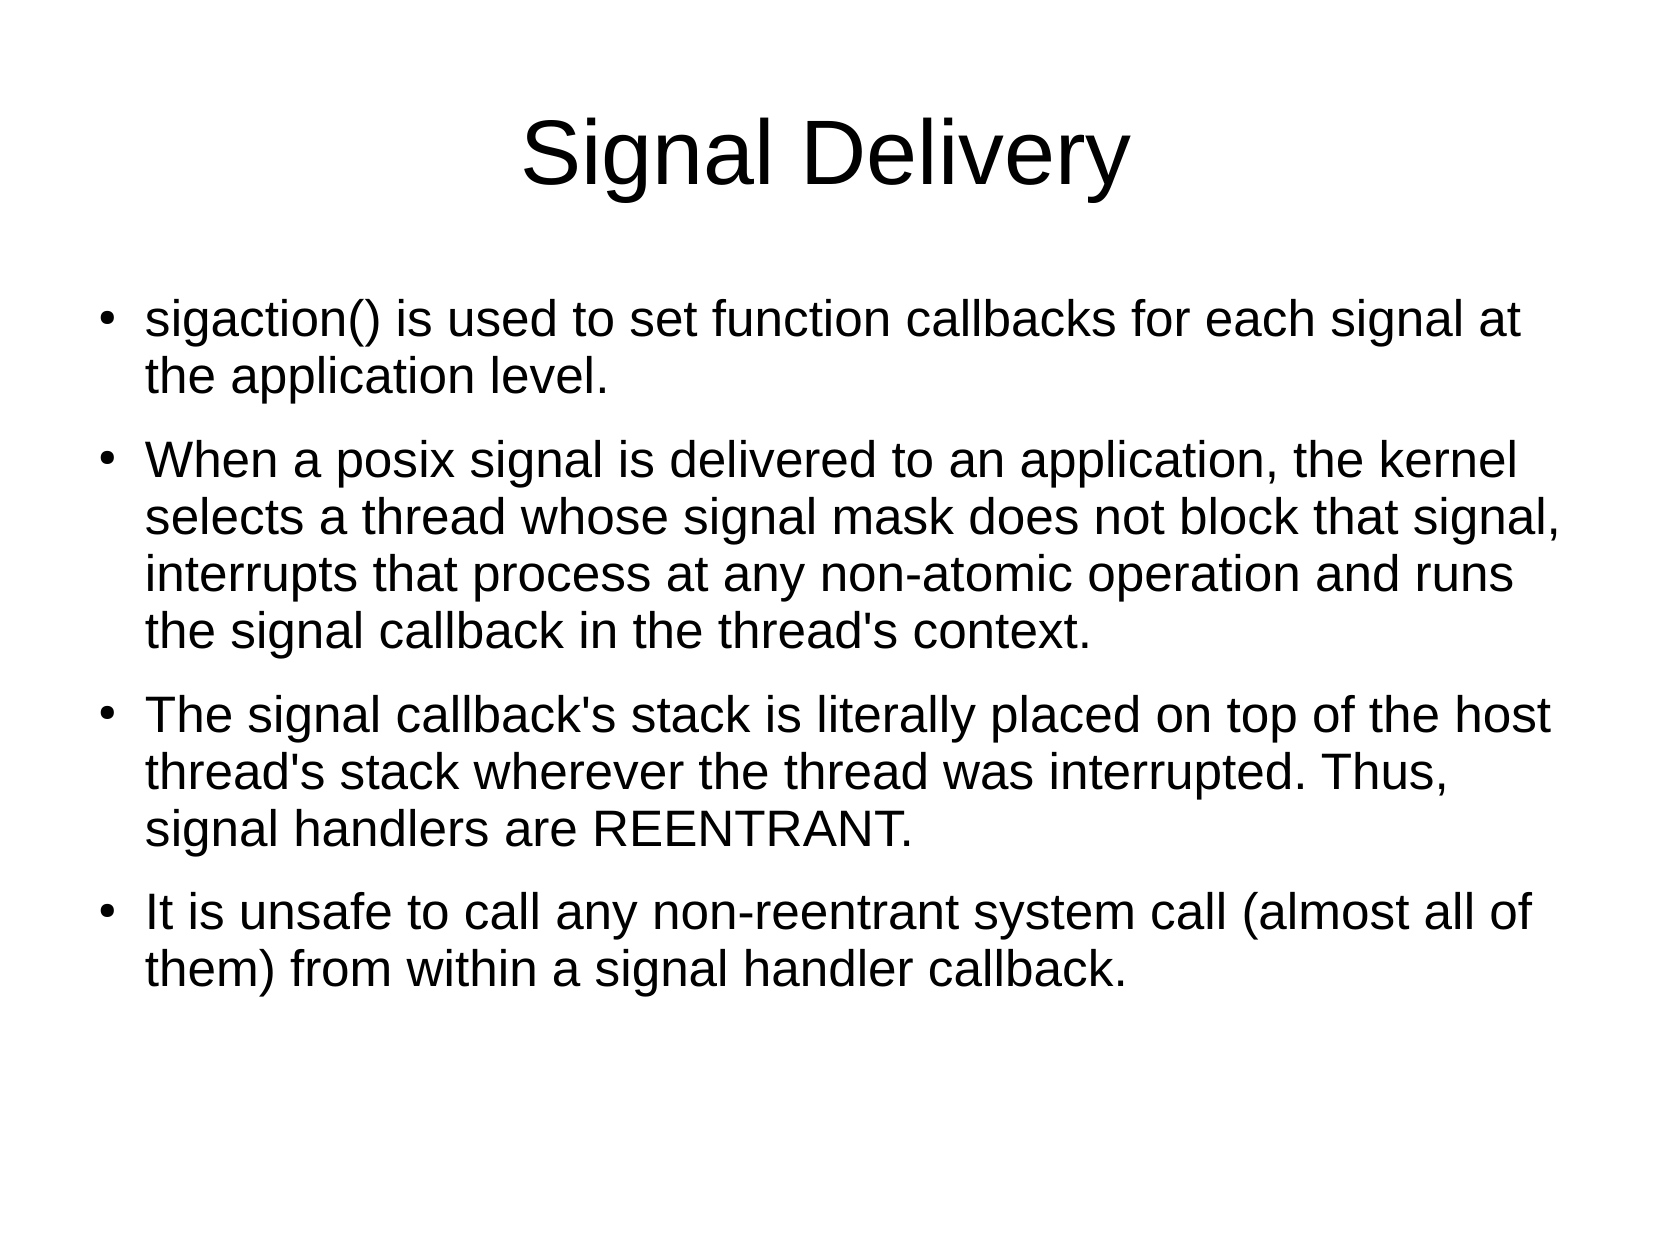

# Signal Delivery
sigaction() is used to set function callbacks for each signal at the application level.
When a posix signal is delivered to an application, the kernel selects a thread whose signal mask does not block that signal, interrupts that process at any non-atomic operation and runs the signal callback in the thread's context.
The signal callback's stack is literally placed on top of the host thread's stack wherever the thread was interrupted. Thus, signal handlers are REENTRANT.
It is unsafe to call any non-reentrant system call (almost all of them) from within a signal handler callback.